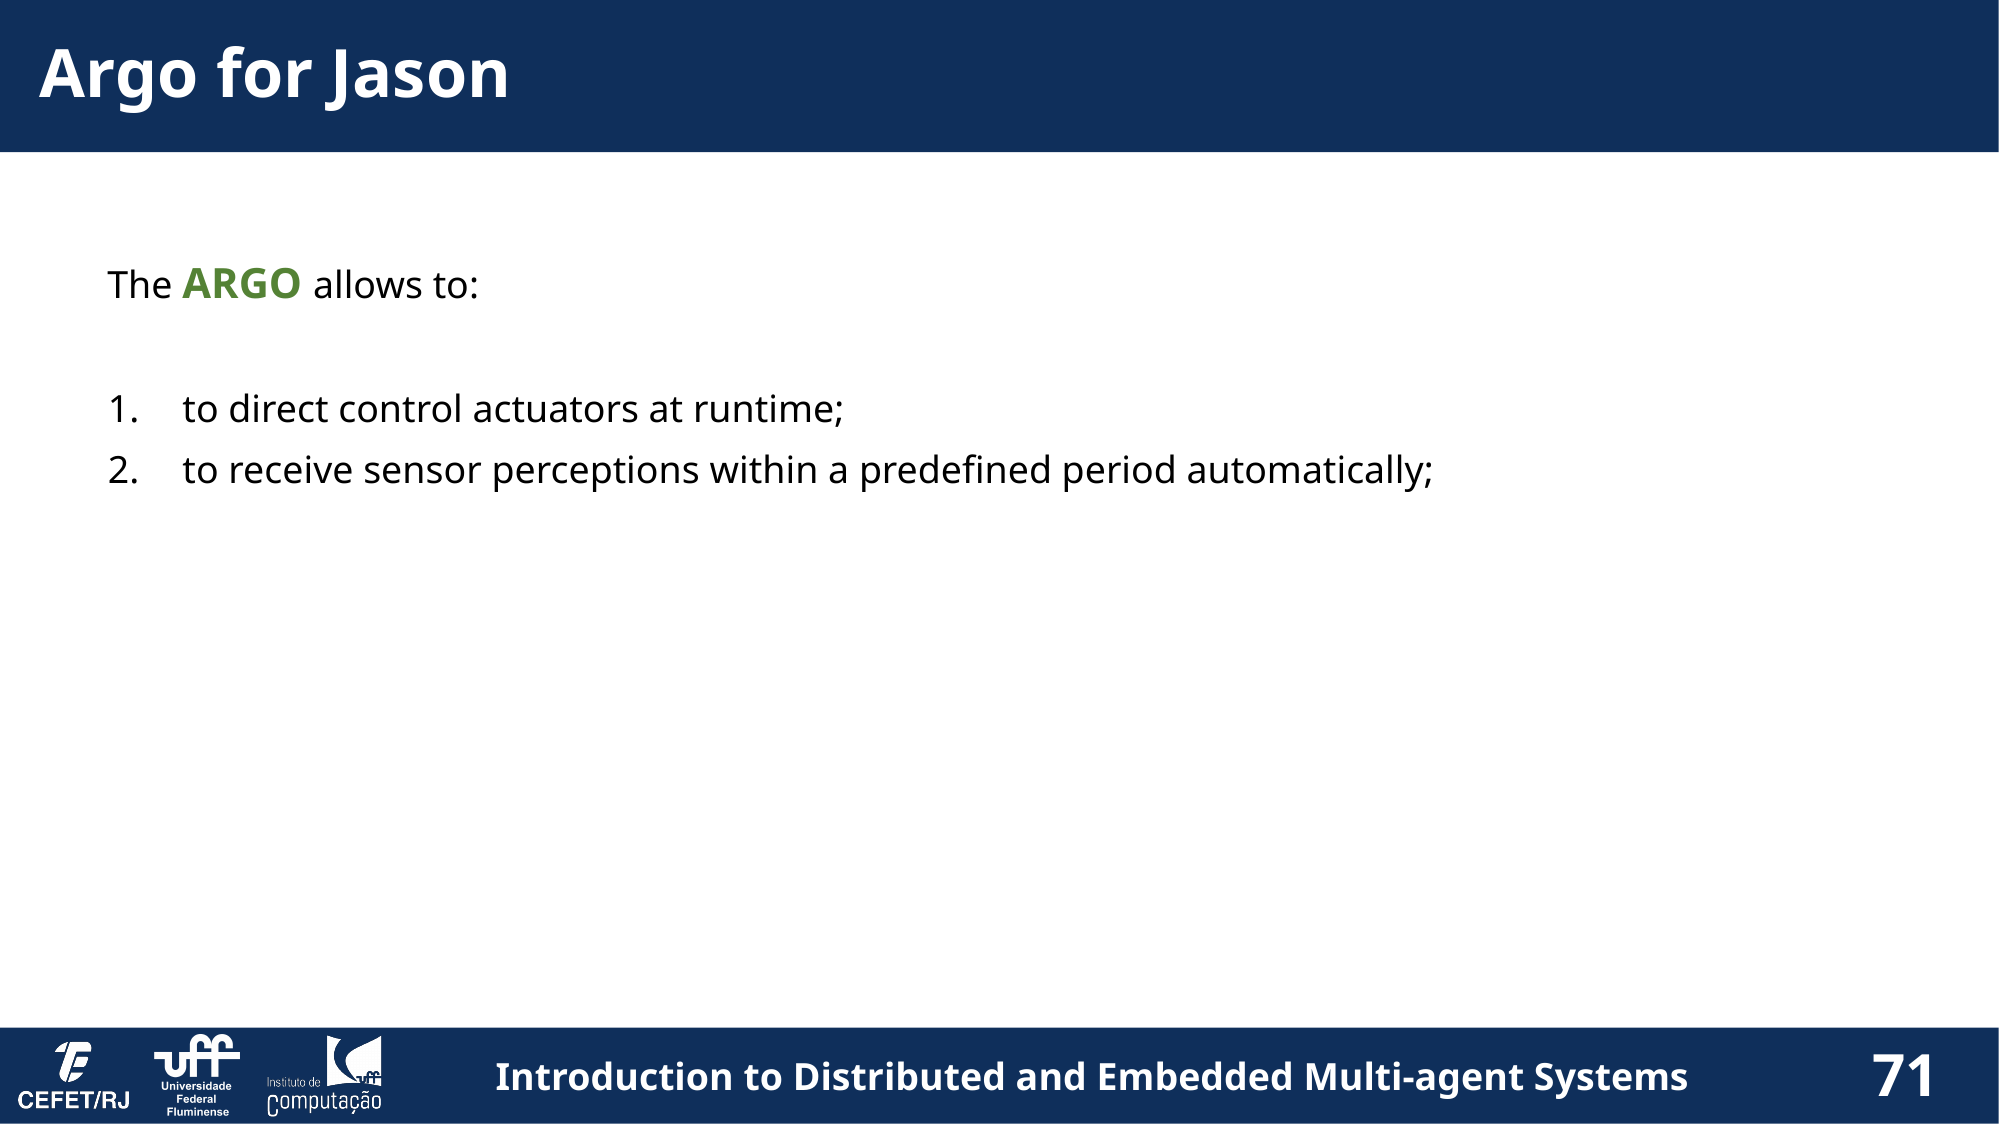

Argo for Jason
The ARGO allows to:
to direct control actuators at runtime;
to receive sensor perceptions within a predefined period automatically;